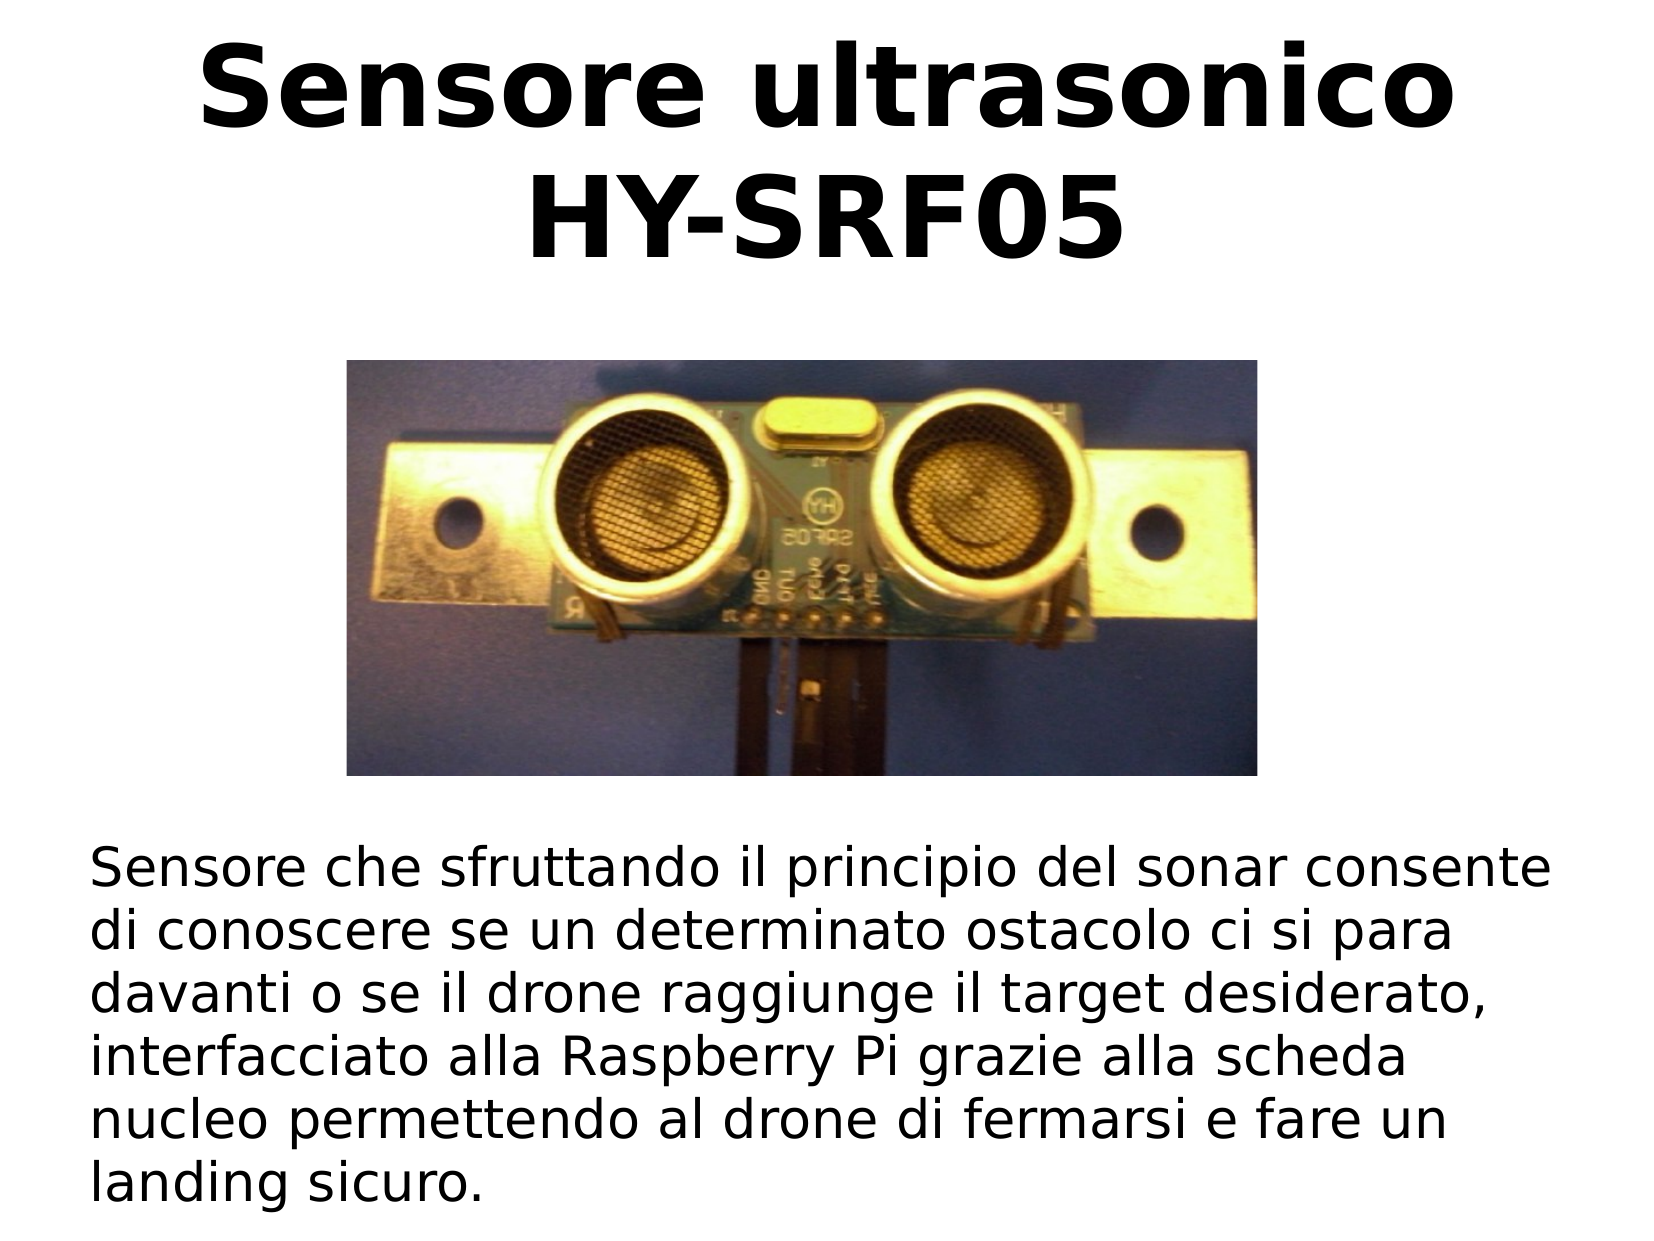

# Sensore ultrasonico HY-SRF05
Sensore che sfruttando il principio del sonar consente di conoscere se un determinato ostacolo ci si para davanti o se il drone raggiunge il target desiderato, interfacciato alla Raspberry Pi grazie alla scheda nucleo permettendo al drone di fermarsi e fare un landing sicuro.